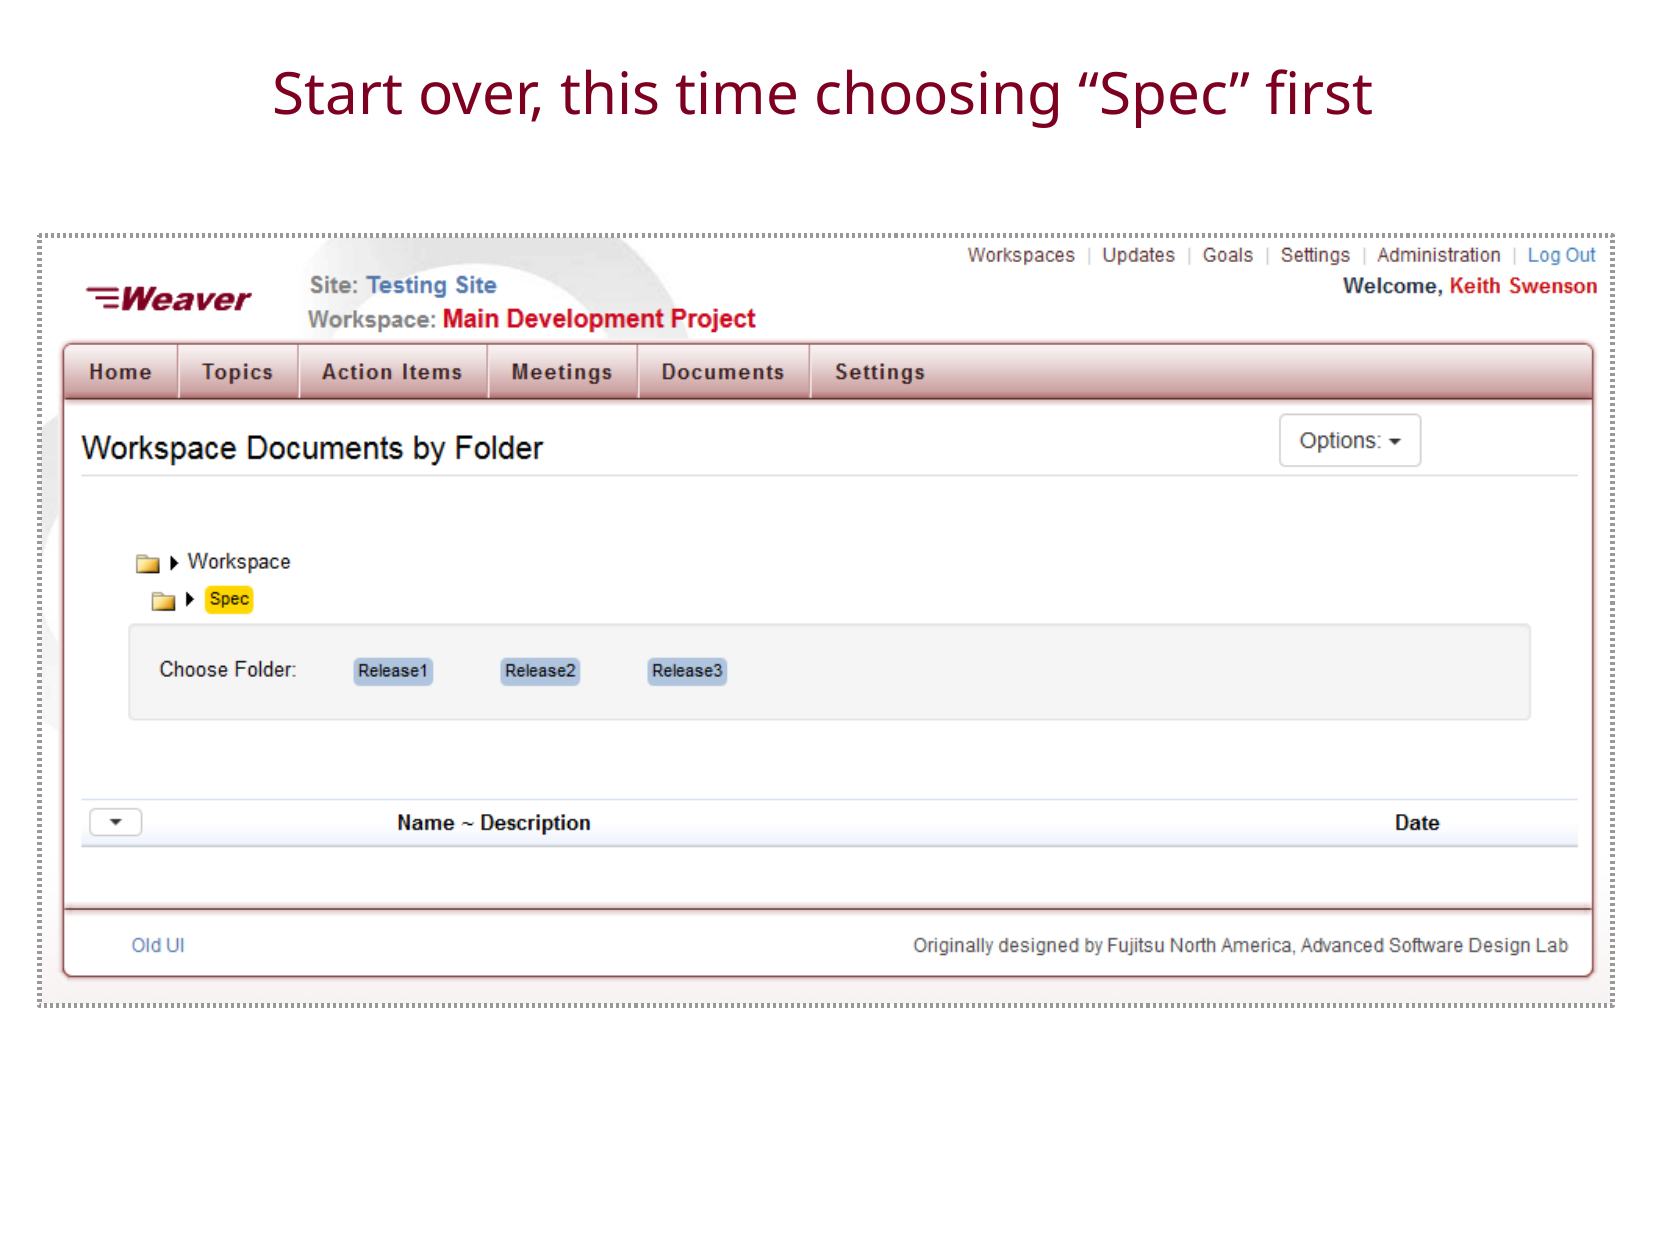

# Start over, this time choosing “Spec” first